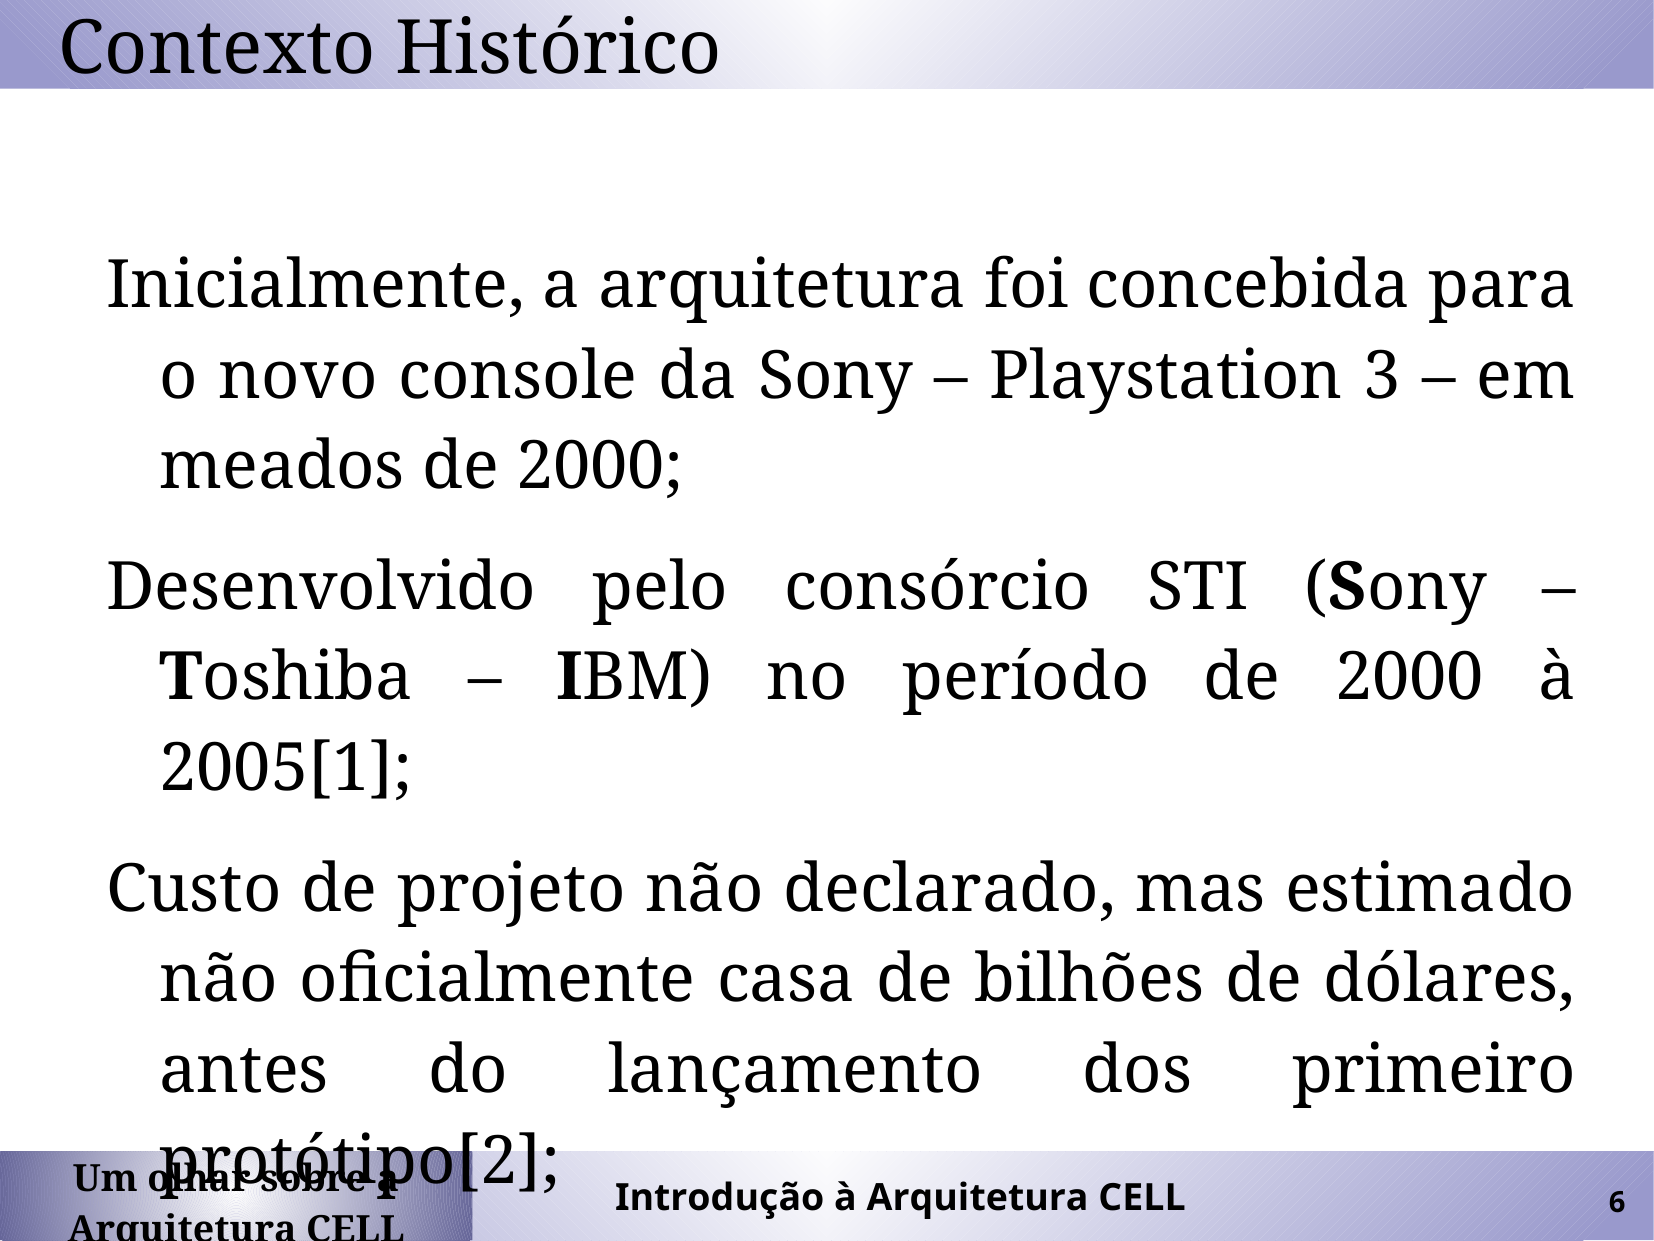

# Contexto Histórico
Inicialmente, a arquitetura foi concebida para o novo console da Sony – Playstation 3 – em meados de 2000;
Desenvolvido pelo consórcio STI (Sony – Toshiba – IBM) no período de 2000 à 2005[1];
Custo de projeto não declarado, mas estimado não oficialmente casa de bilhões de dólares, antes do lançamento dos primeiro protótipo[2];
Introdução à Arquitetura CELL
6